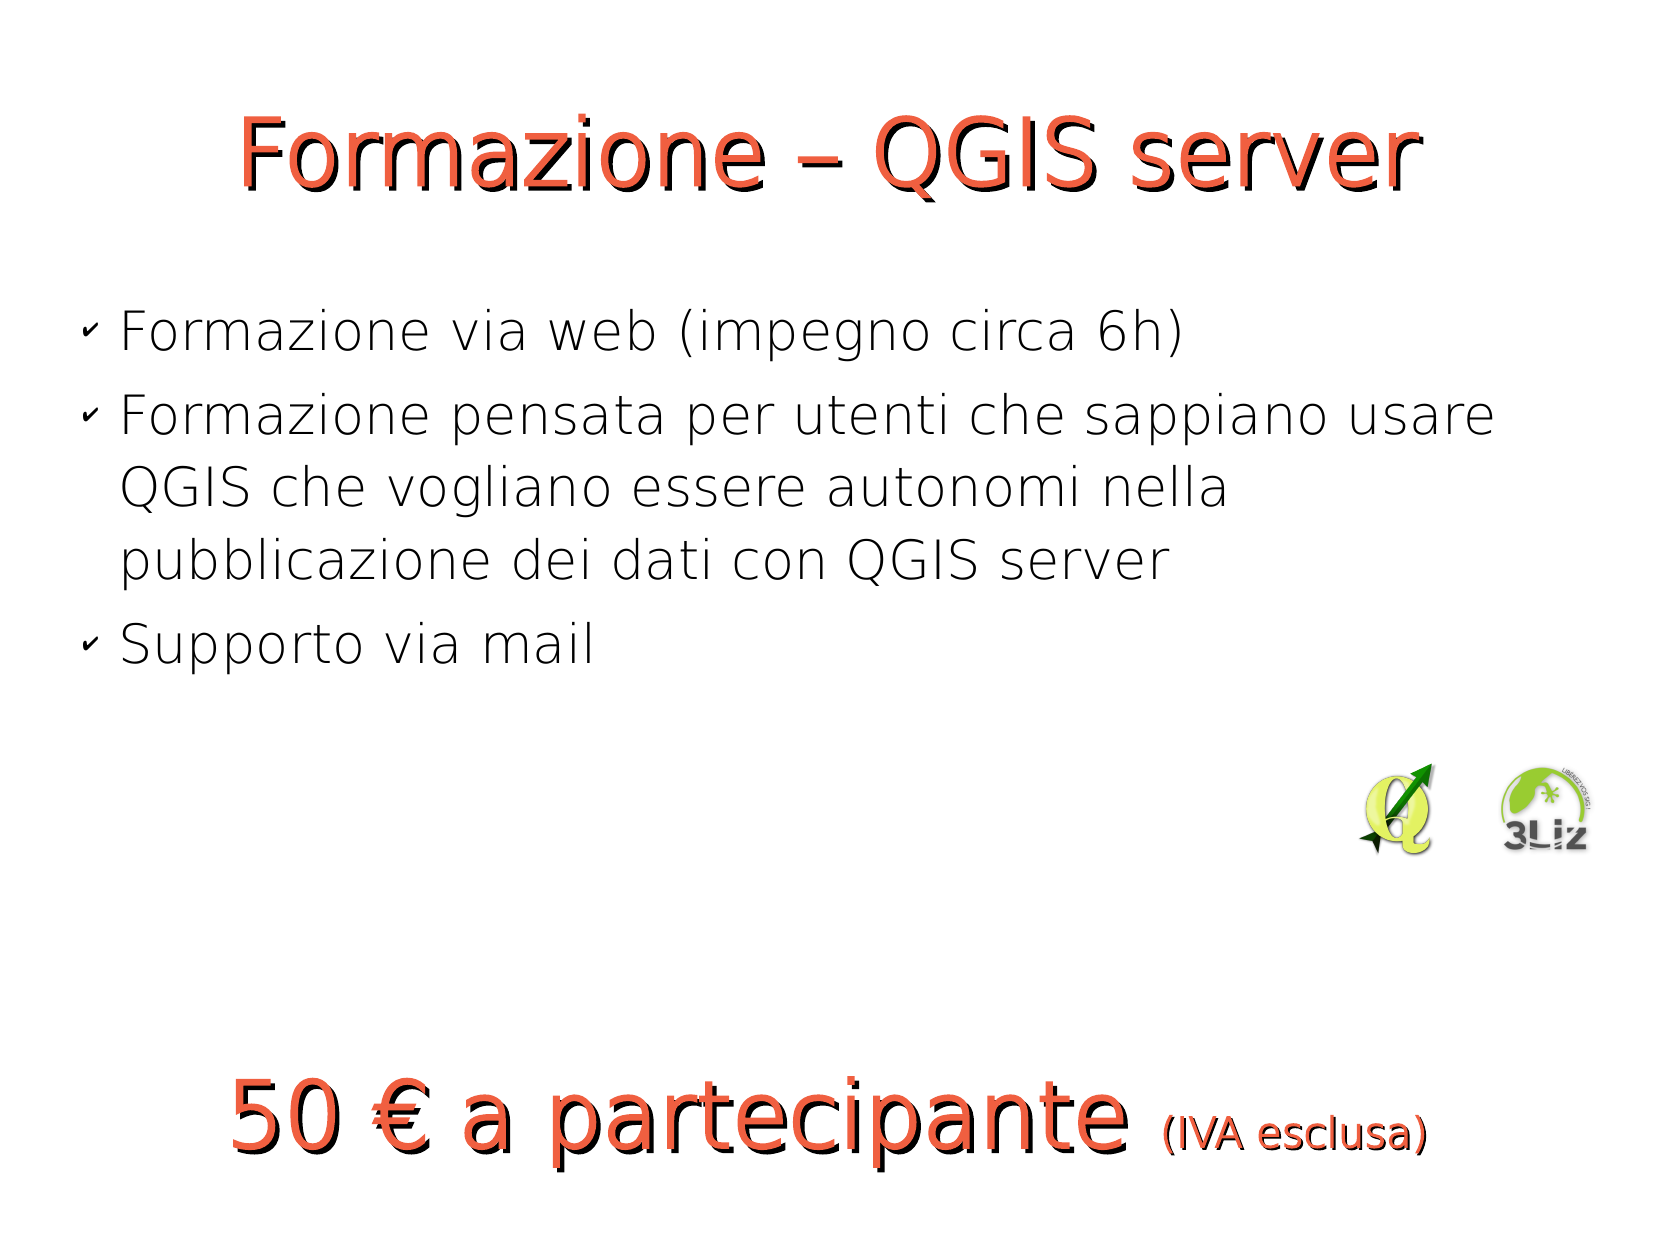

# Formazione – QGIS server
Formazione via web (impegno circa 6h)
Formazione pensata per utenti che sappiano usare QGIS che vogliano essere autonomi nella pubblicazione dei dati con QGIS server
Supporto via mail
50 € a partecipante (IVA esclusa)